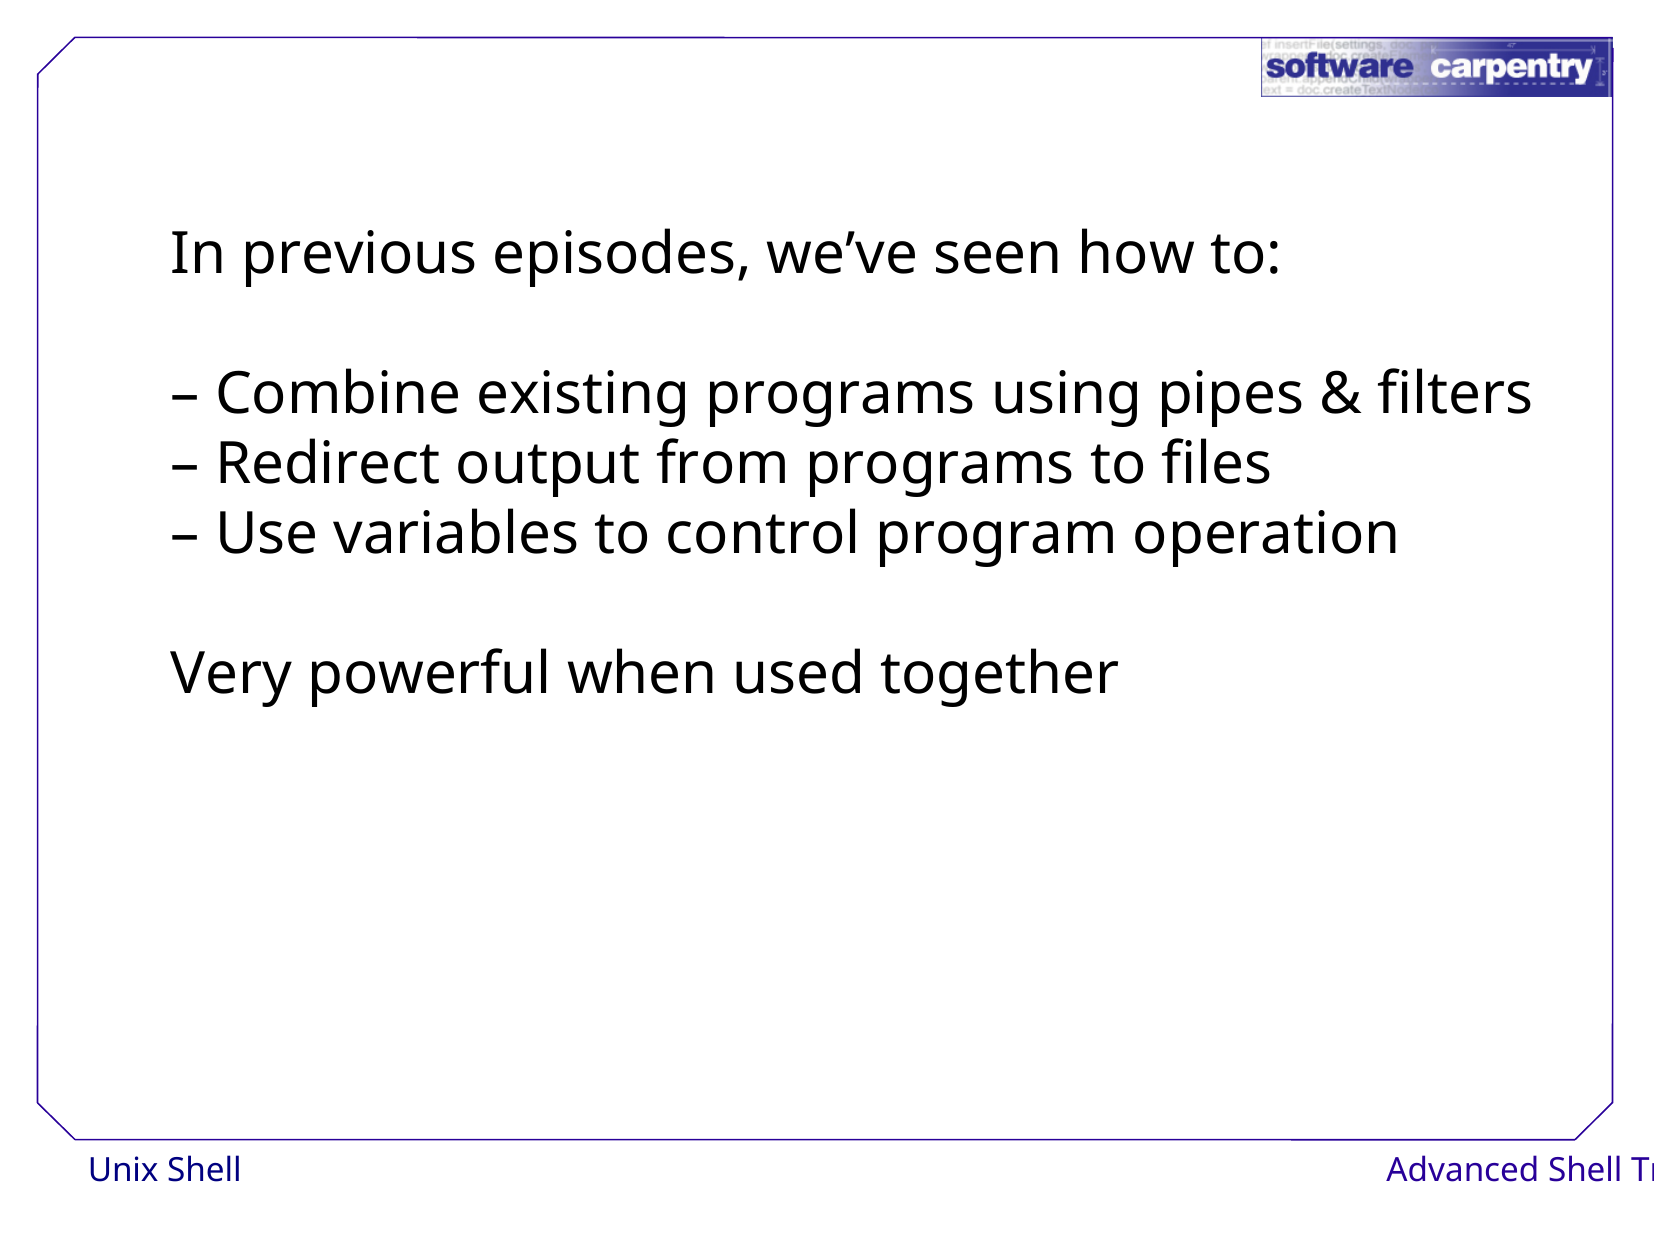

In previous episodes, we’ve seen how to:
– Combine existing programs using pipes & filters
– Redirect output from programs to files
– Use variables to control program operation
Very powerful when used together